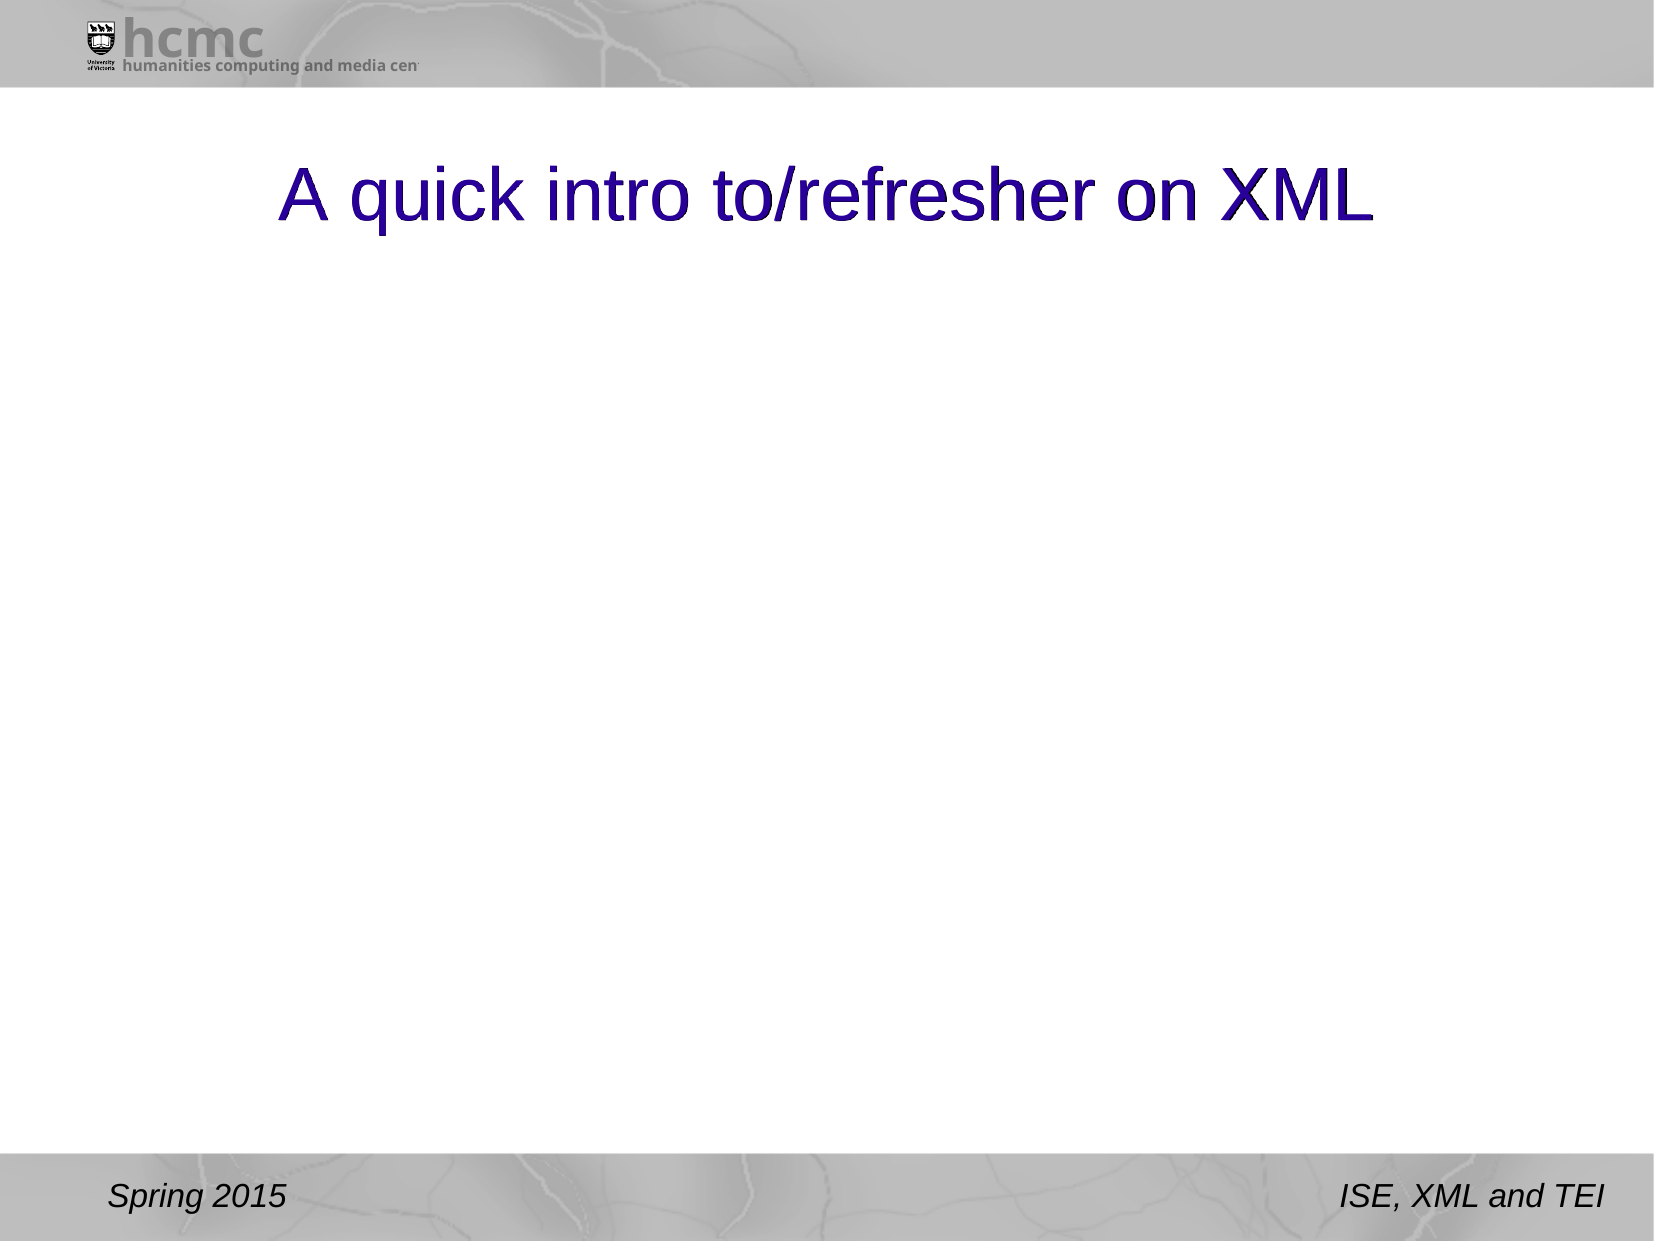

# A quick intro to/refresher on XML